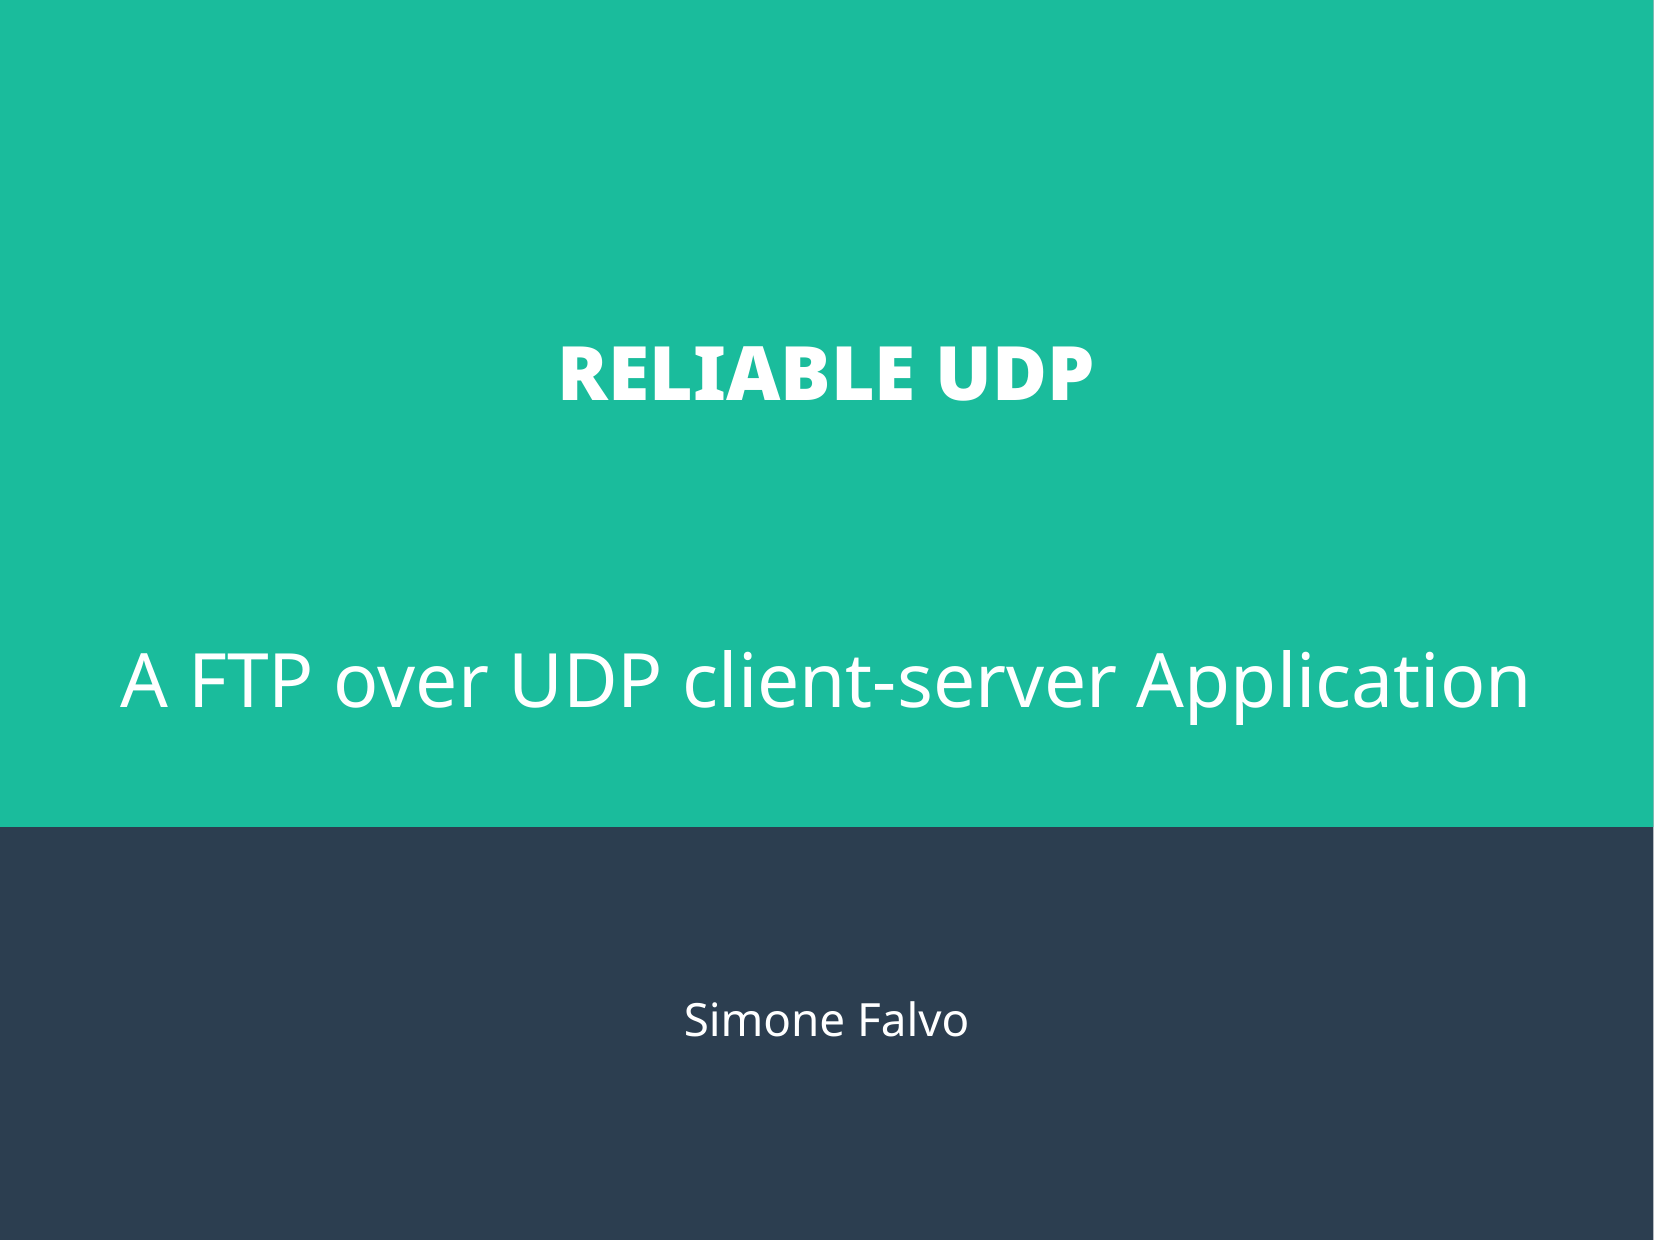

# RELIABLE UDP A FTP over UDP client-server Application
Simone Falvo